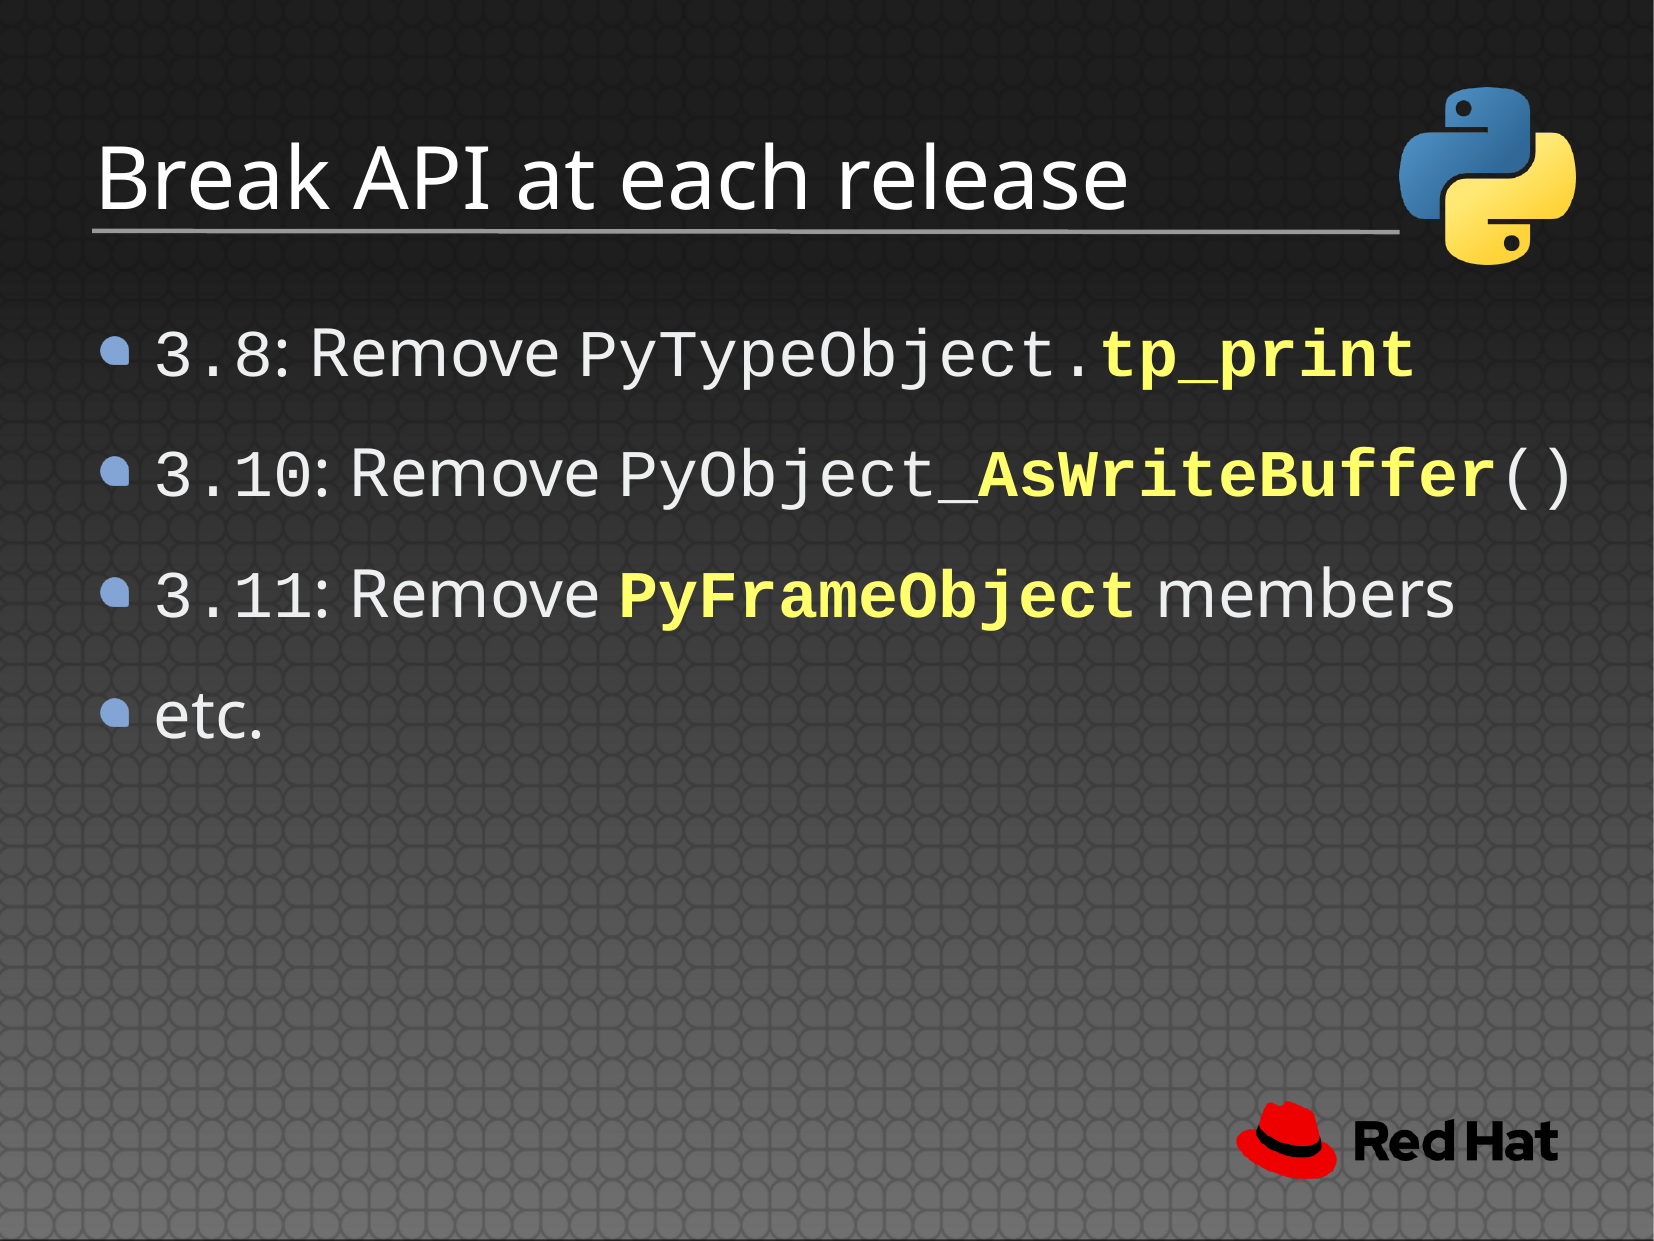

Break API at each release
# 3.8: Remove PyTypeObject.tp_print
3.10: Remove PyObject_AsWriteBuffer()
3.11: Remove PyFrameObject members
etc.